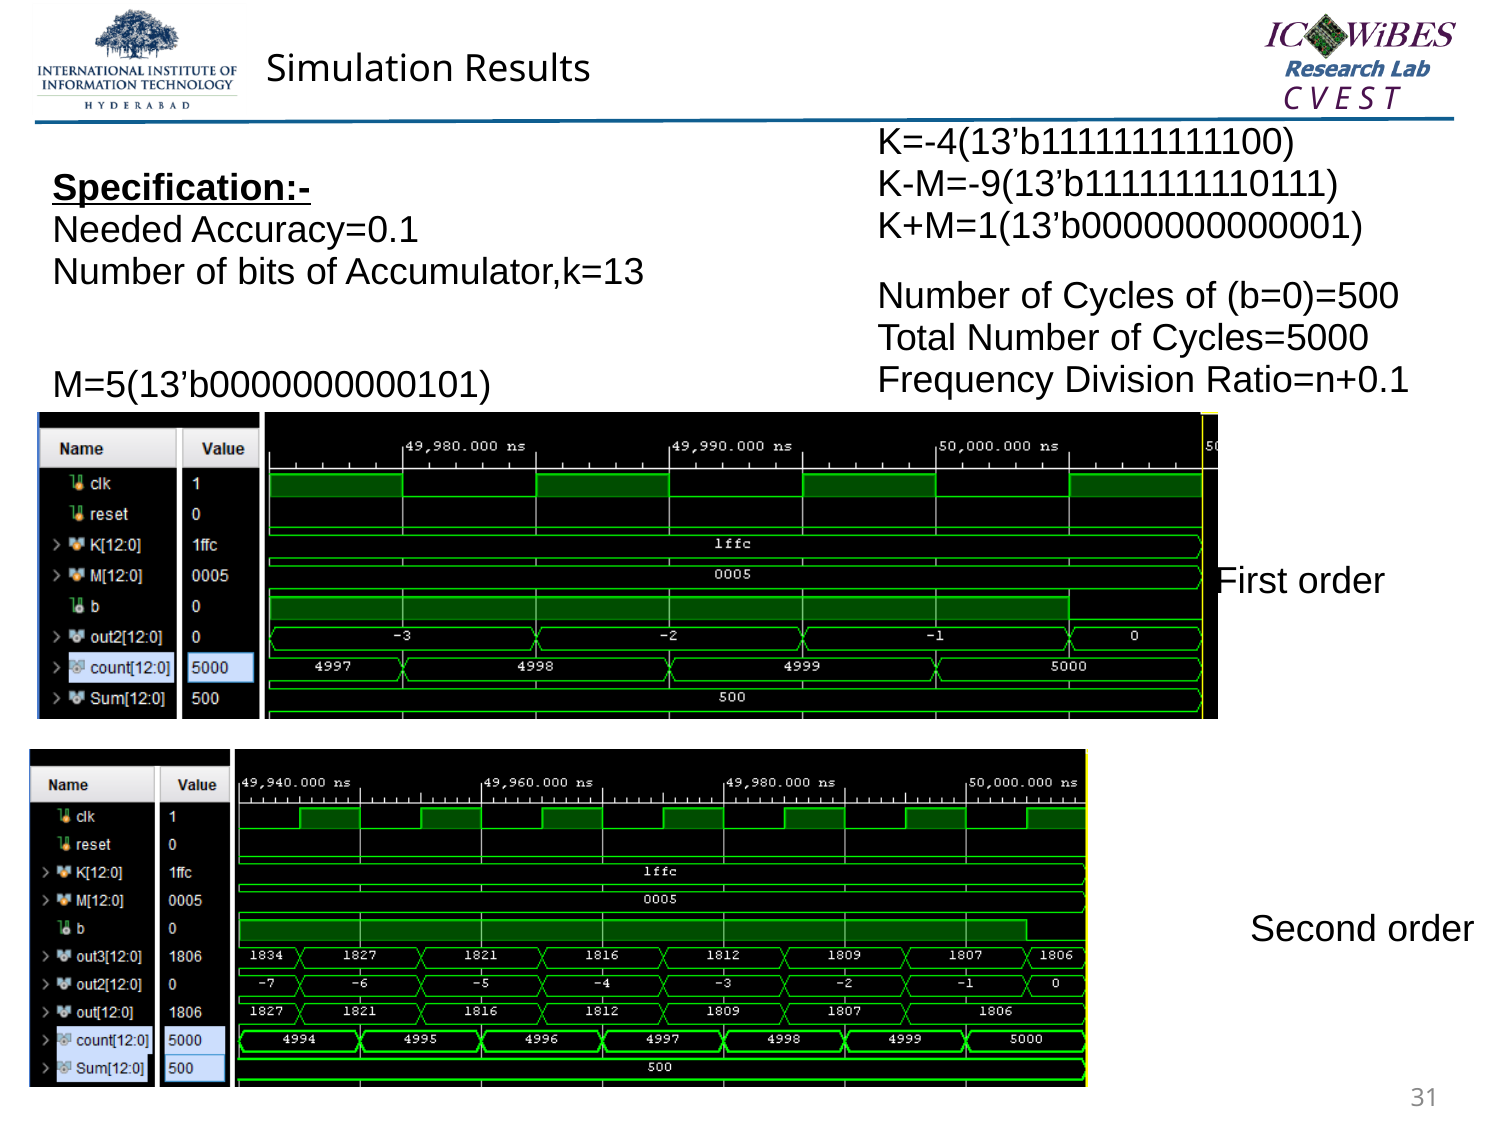

# Simulation Results
K=-4(13’b1111111111100)
K-M=-9(13’b1111111110111)
K+M=1(13’b0000000000001)
Specification:-
Needed Accuracy=0.1
Number of bits of Accumulator,k=13
Number of Cycles of (b=0)=500
Total Number of Cycles=5000
Frequency Division Ratio=n+0.1
M=5(13’b0000000000101)
First order
Second order